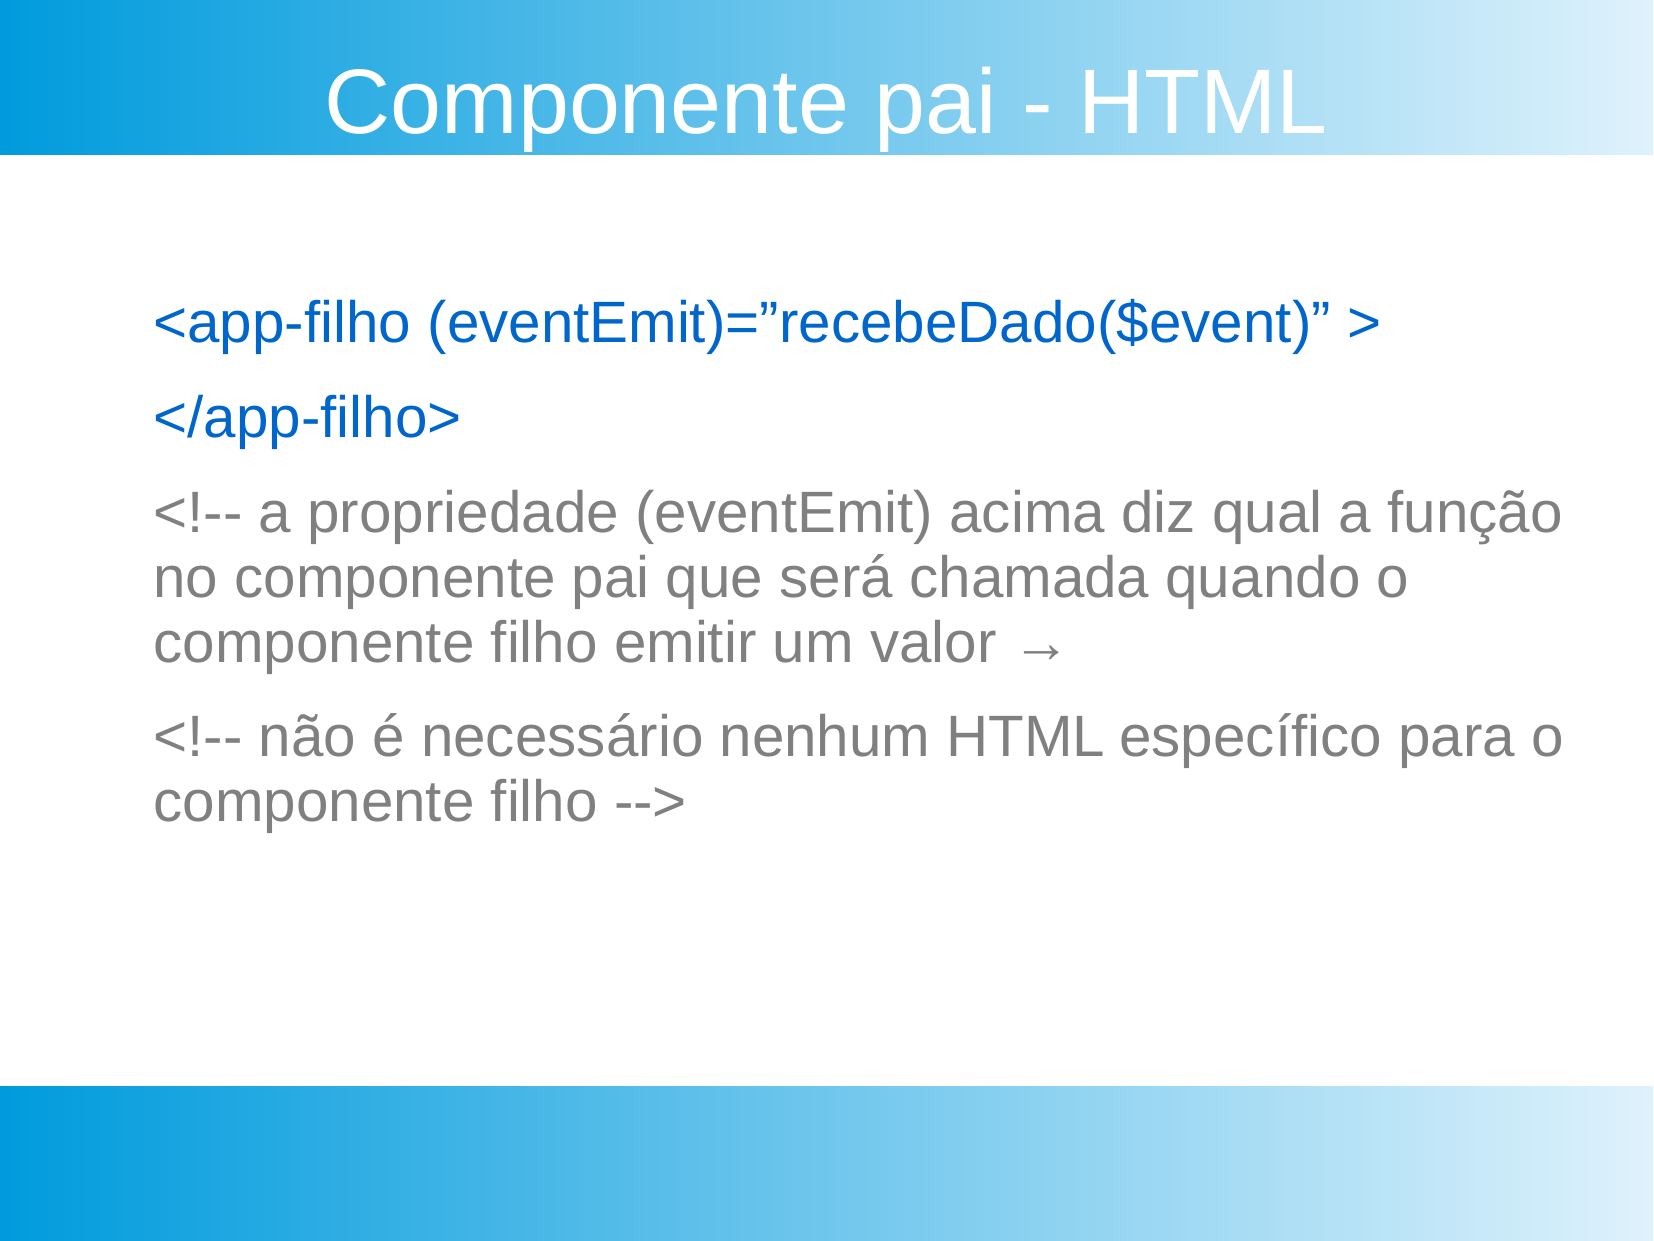

# Componente pai - HTML
<app-filho (eventEmit)=”recebeDado($event)” >
</app-filho>
<!-- a propriedade (eventEmit) acima diz qual a função no componente pai que será chamada quando o componente filho emitir um valor →
<!-- não é necessário nenhum HTML específico para o componente filho -->